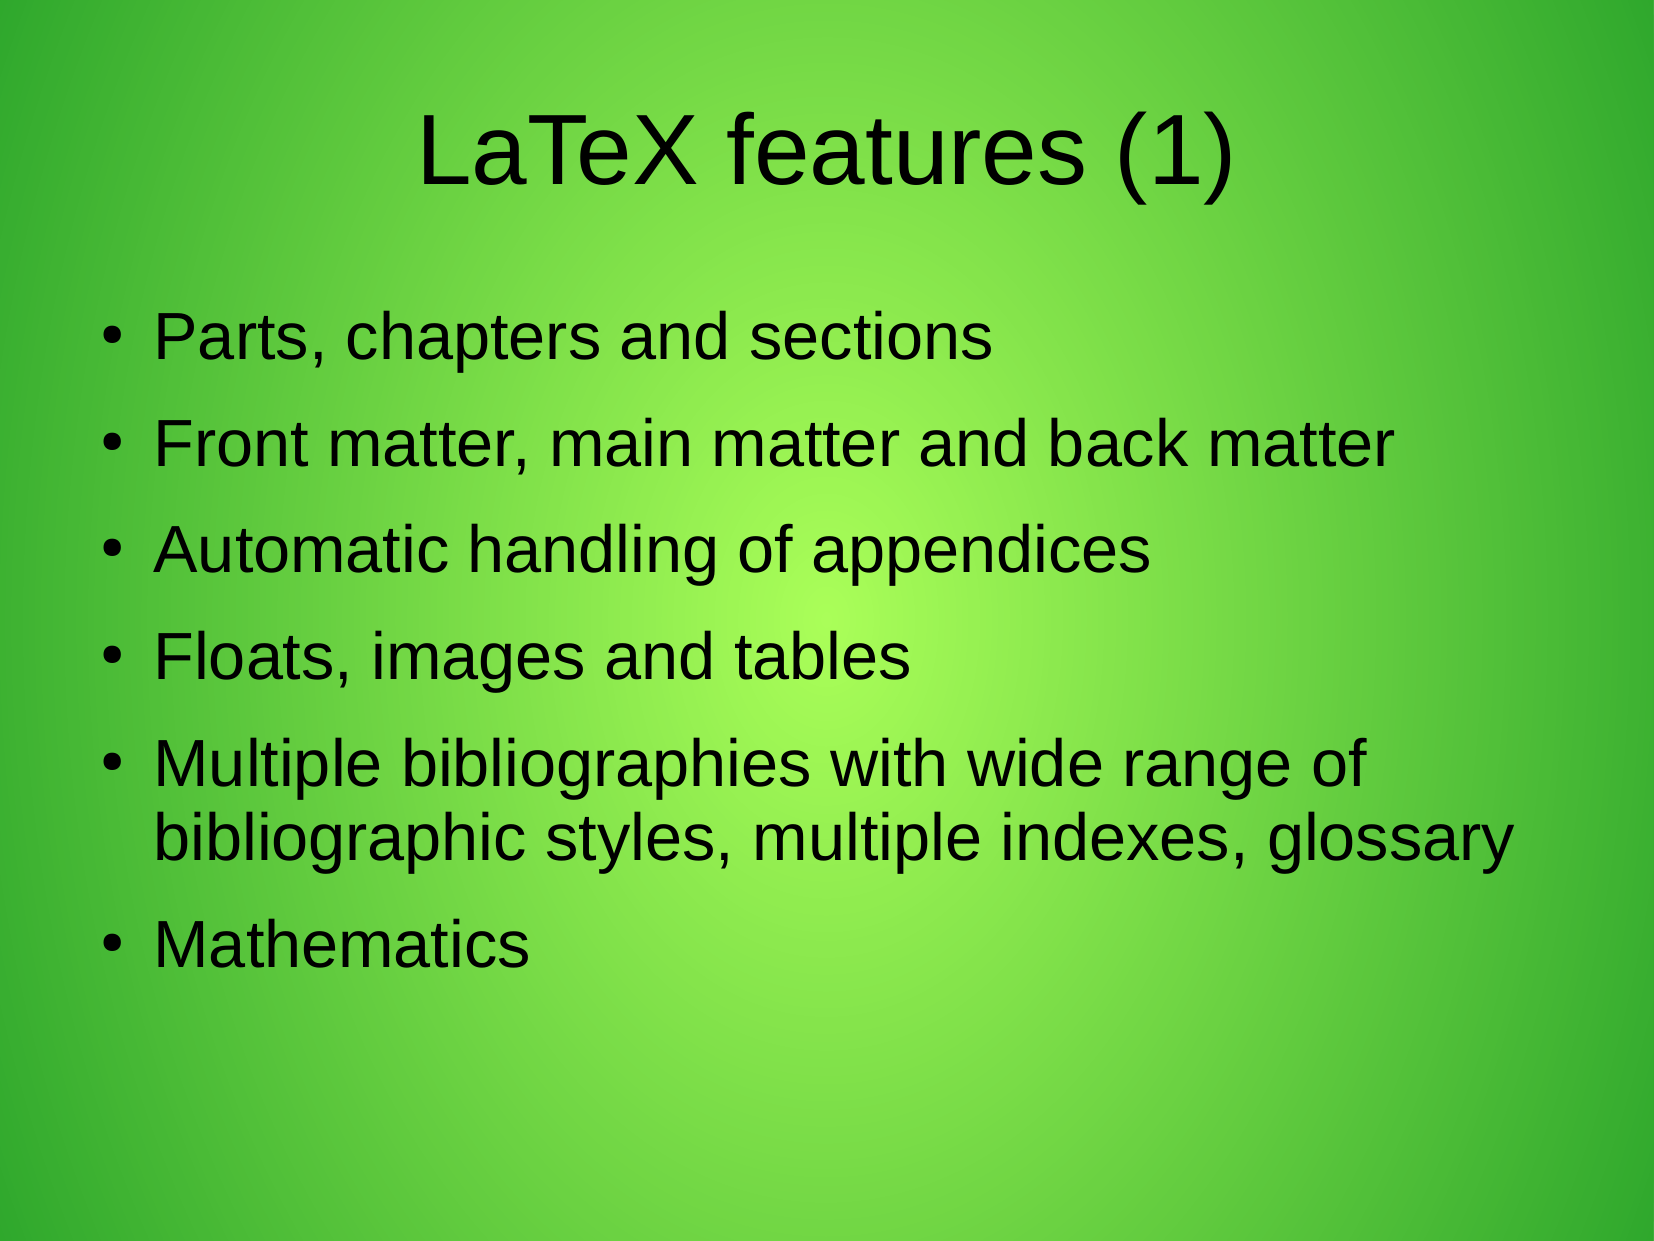

# LaTeX features (1)
Parts, chapters and sections
Front matter, main matter and back matter
Automatic handling of appendices
Floats, images and tables
Multiple bibliographies with wide range of bibliographic styles, multiple indexes, glossary
Mathematics